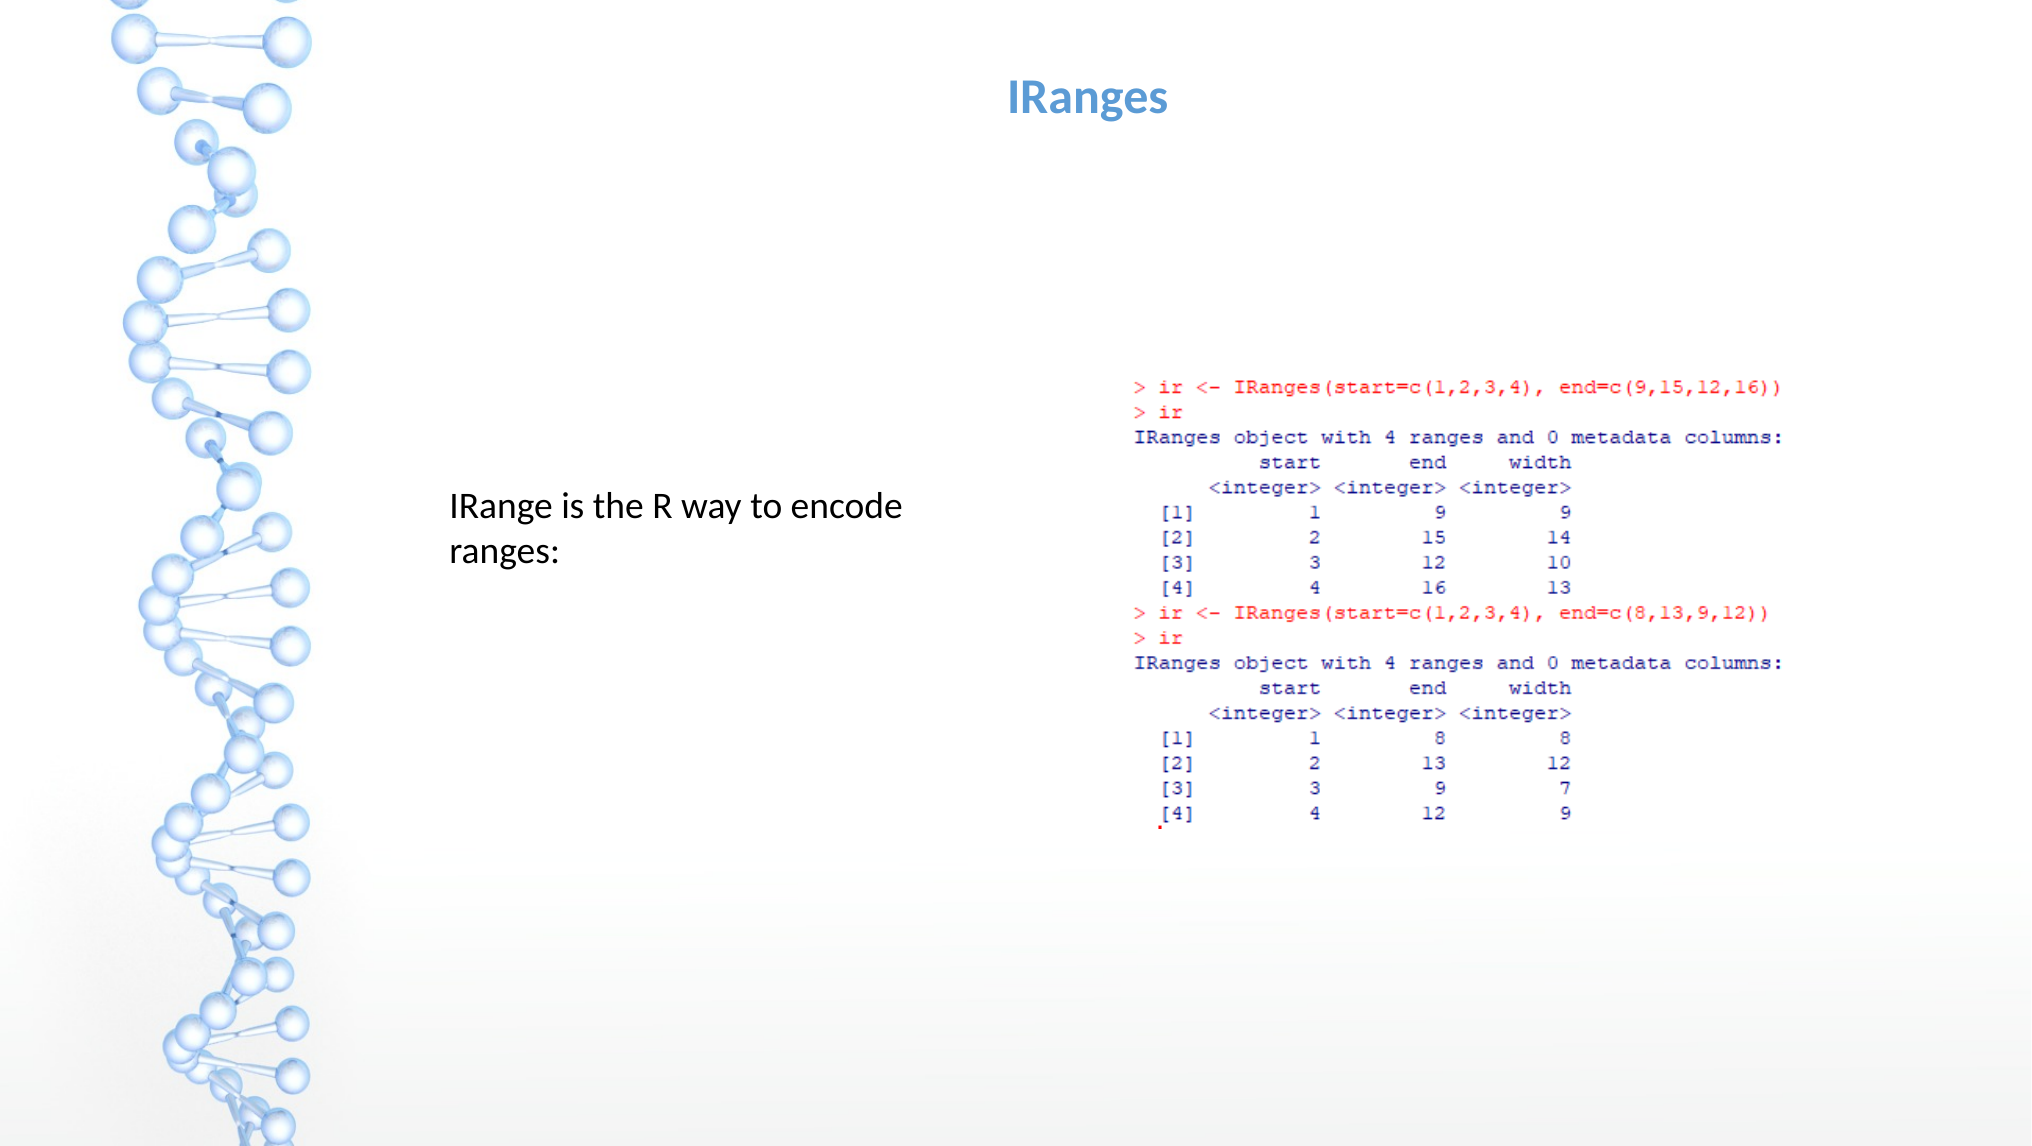

IRanges
IRange is the R way to encode ranges: